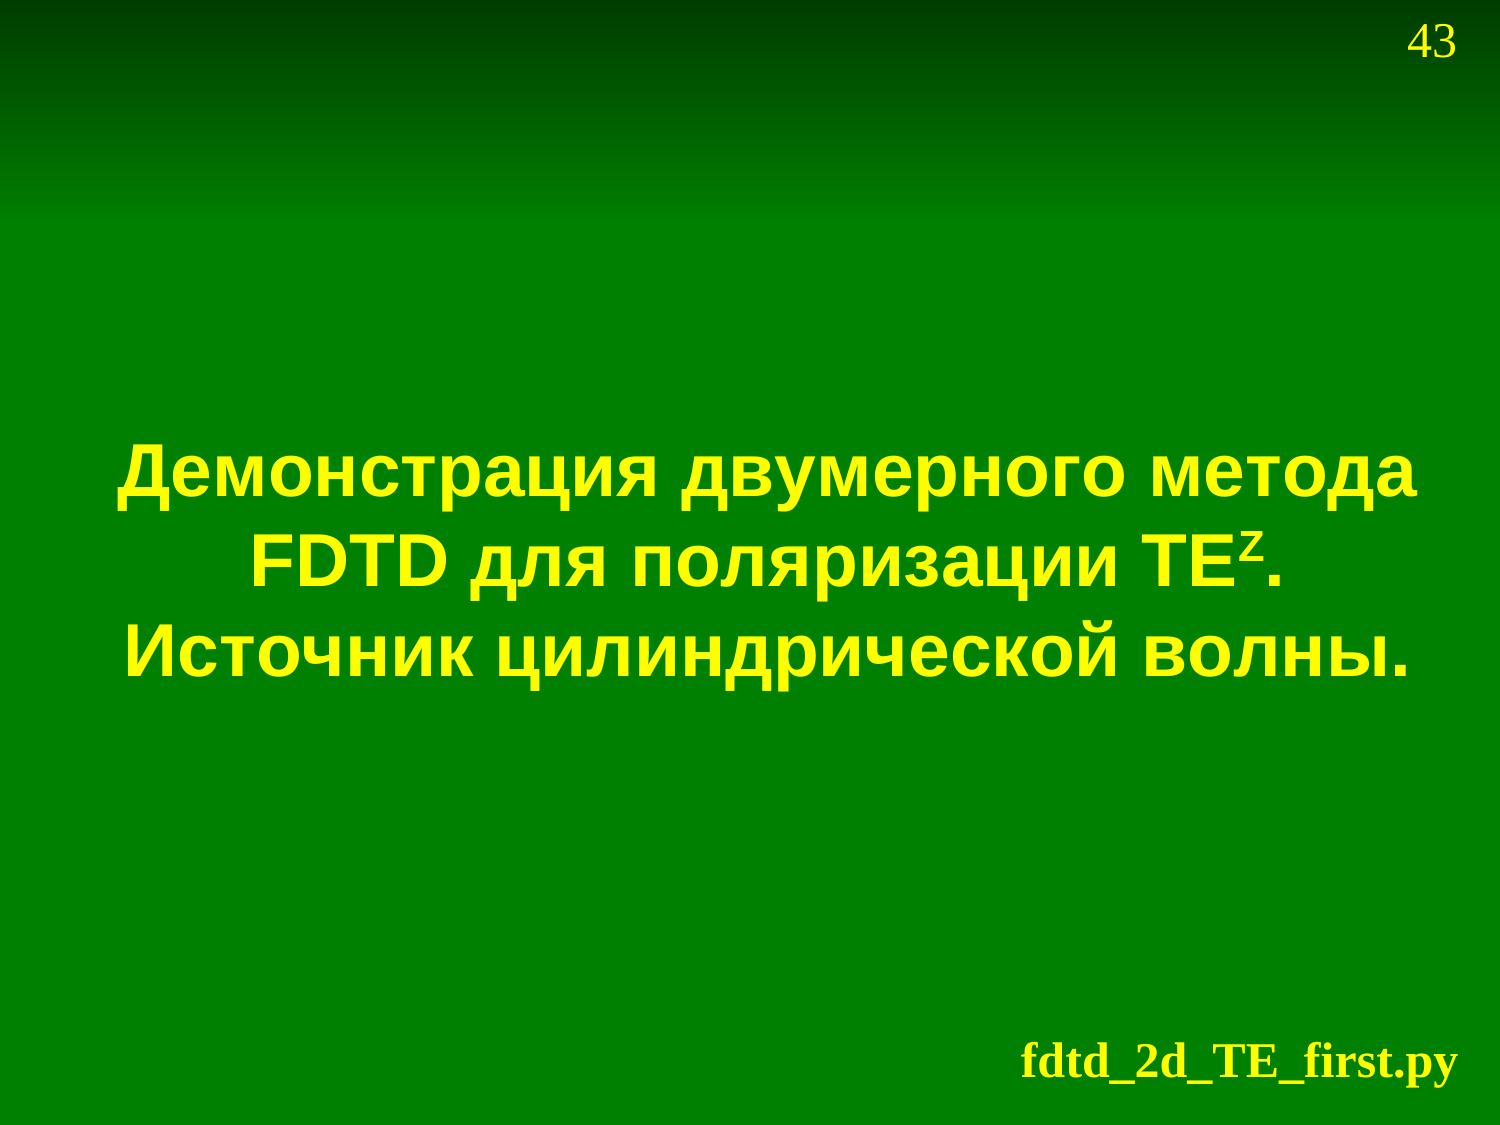

# Демонстрация двумерного метода FDTD для поляризации TEZ. Источник цилиндрической волны.
fdtd_2d_TE_first.py